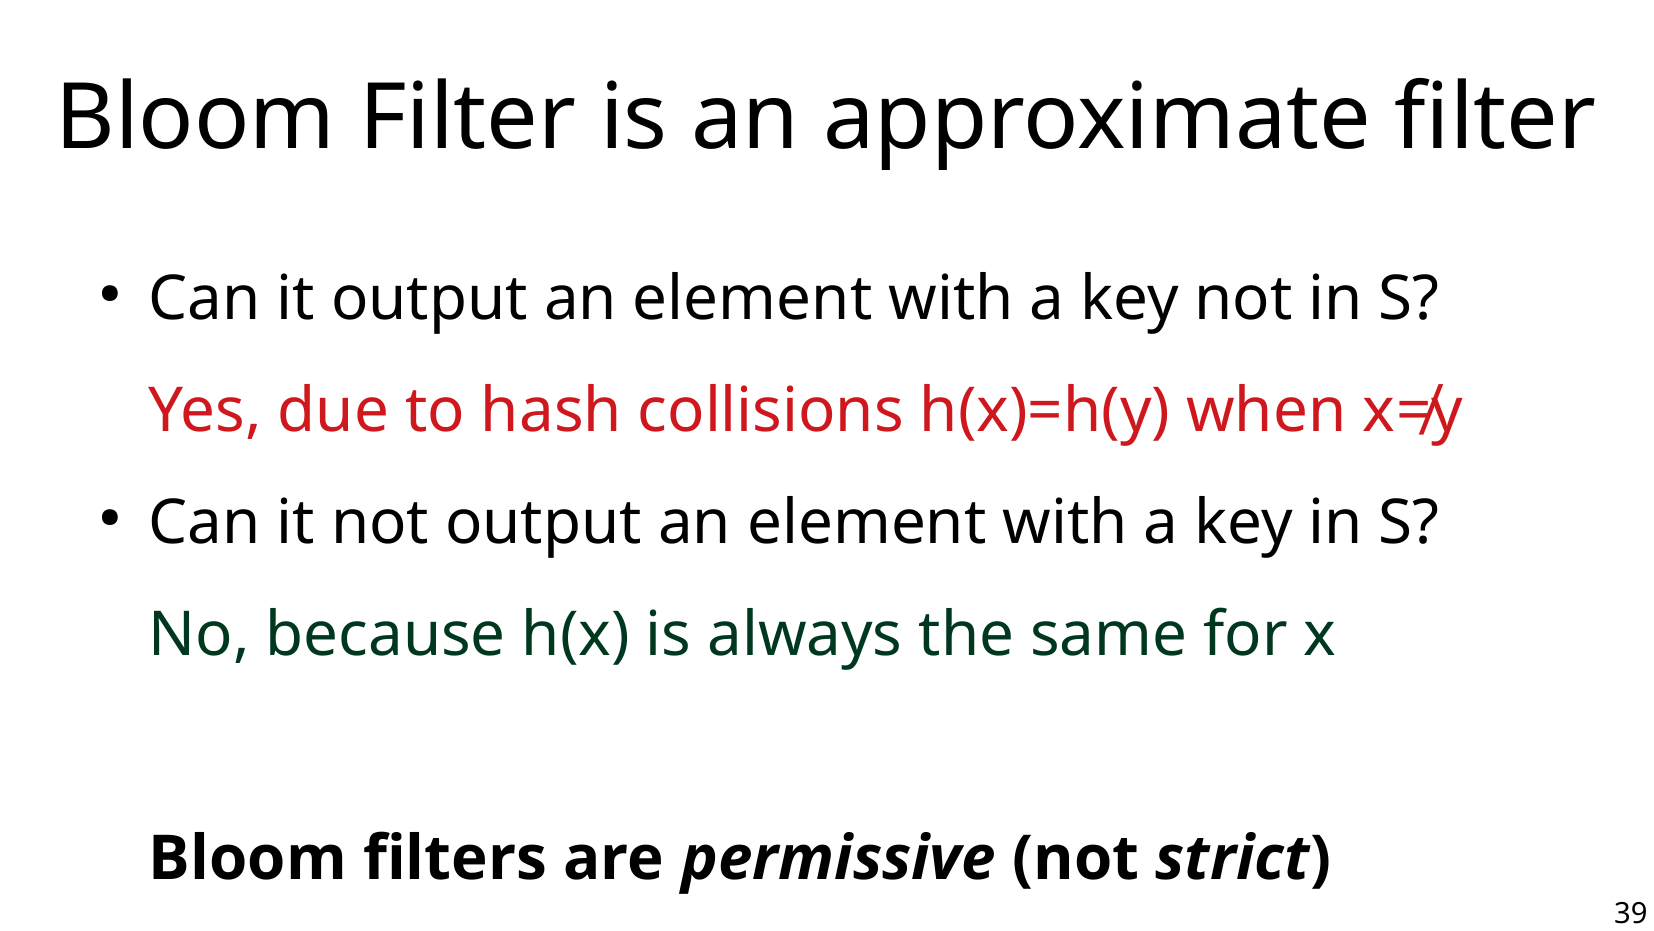

# Bloom Filter is an approximate filter
Can it output an element with a key not in S?
Yes, due to hash collisions h(x)=h(y) when x≠y
Can it not output an element with a key in S?
No, because h(x) is always the same for x
Bloom filters are permissive (not strict)
39